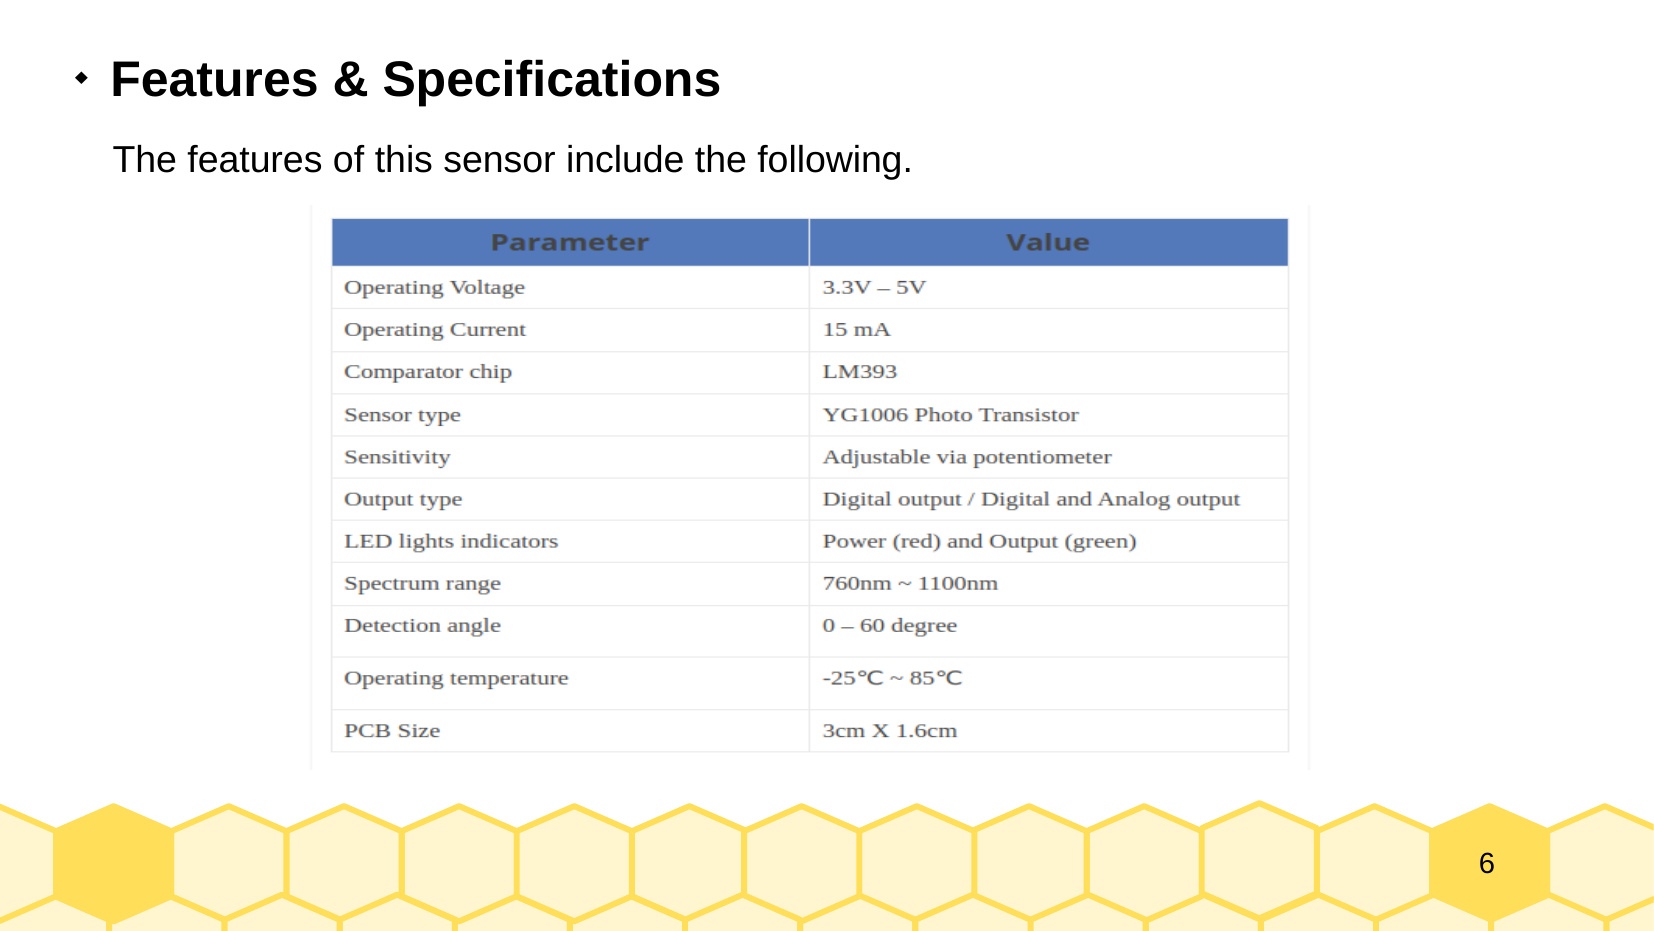

# Features & Specifications
The features of this sensor include the following.